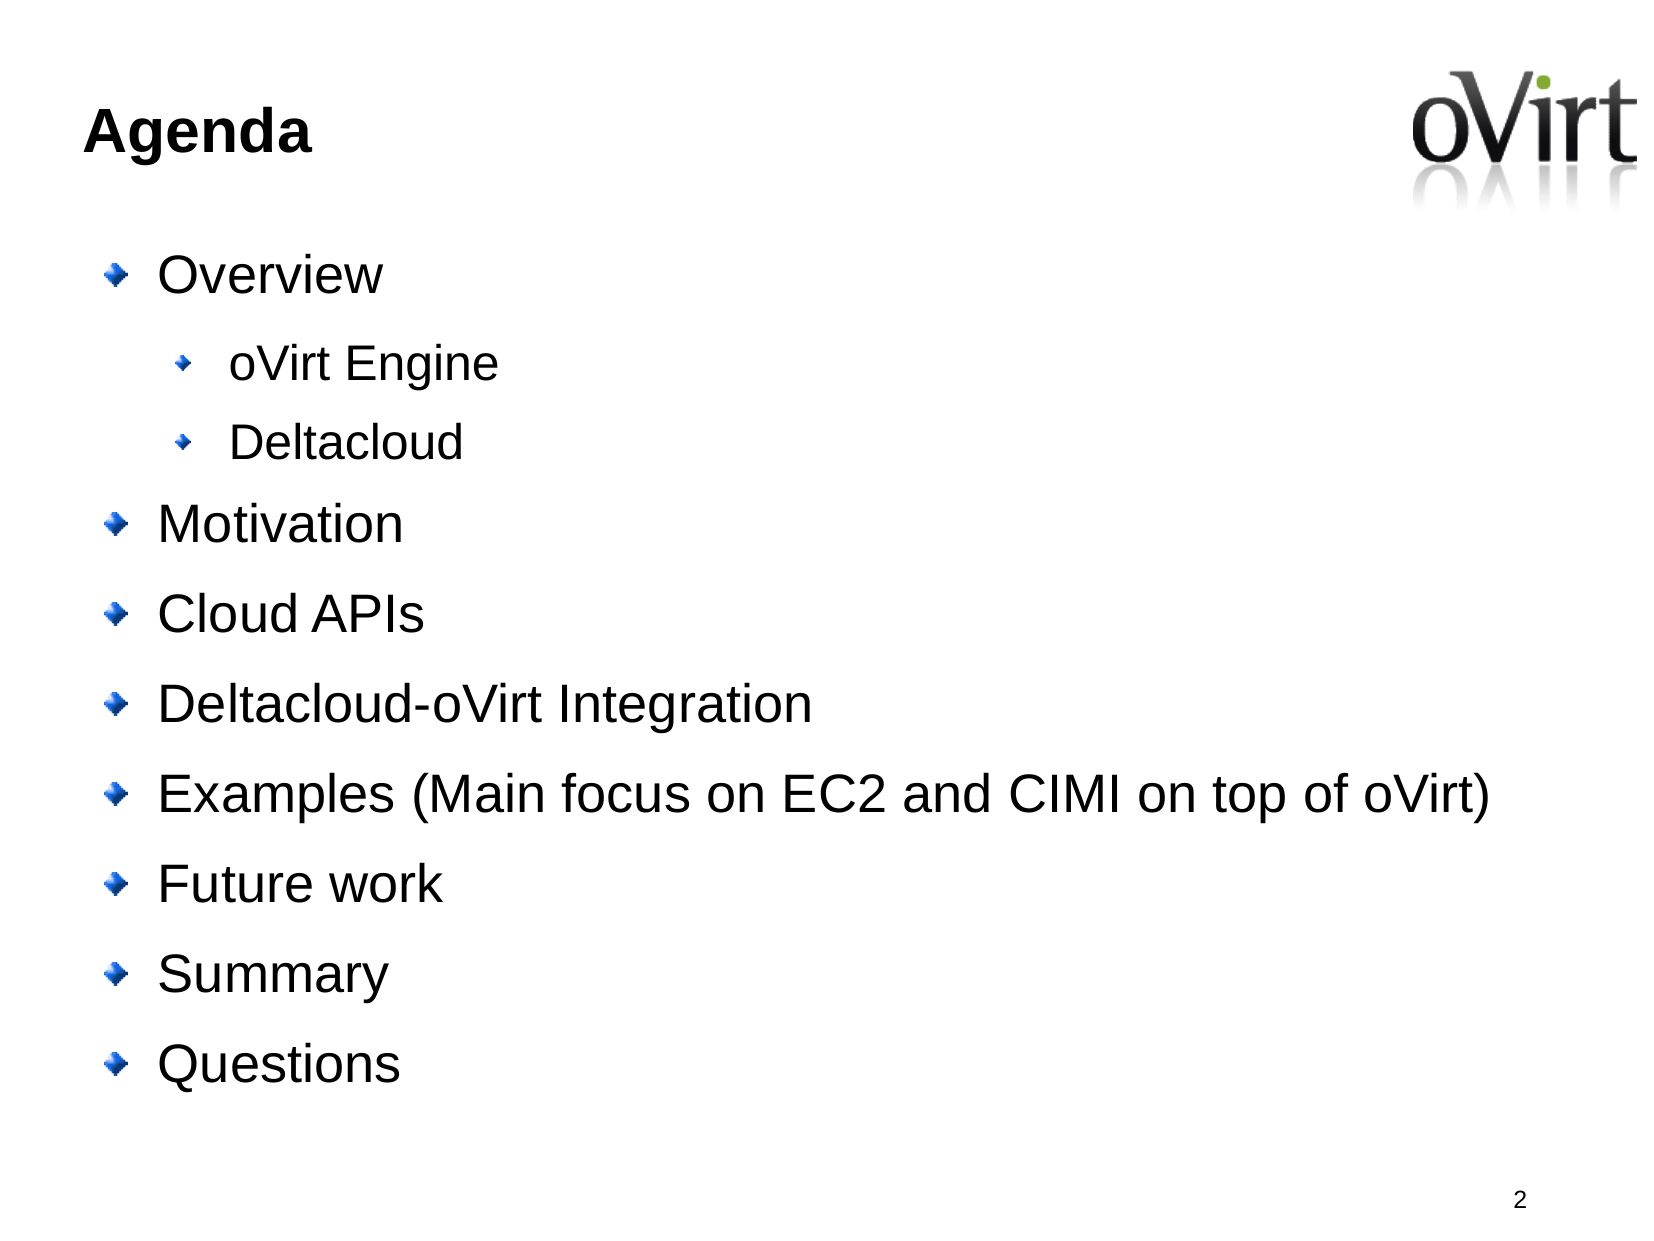

# Agenda
Overview
oVirt Engine
Deltacloud
Motivation
Cloud APIs
Deltacloud-oVirt Integration
Examples (Main focus on EC2 and CIMI on top of oVirt)
Future work
Summary
Questions